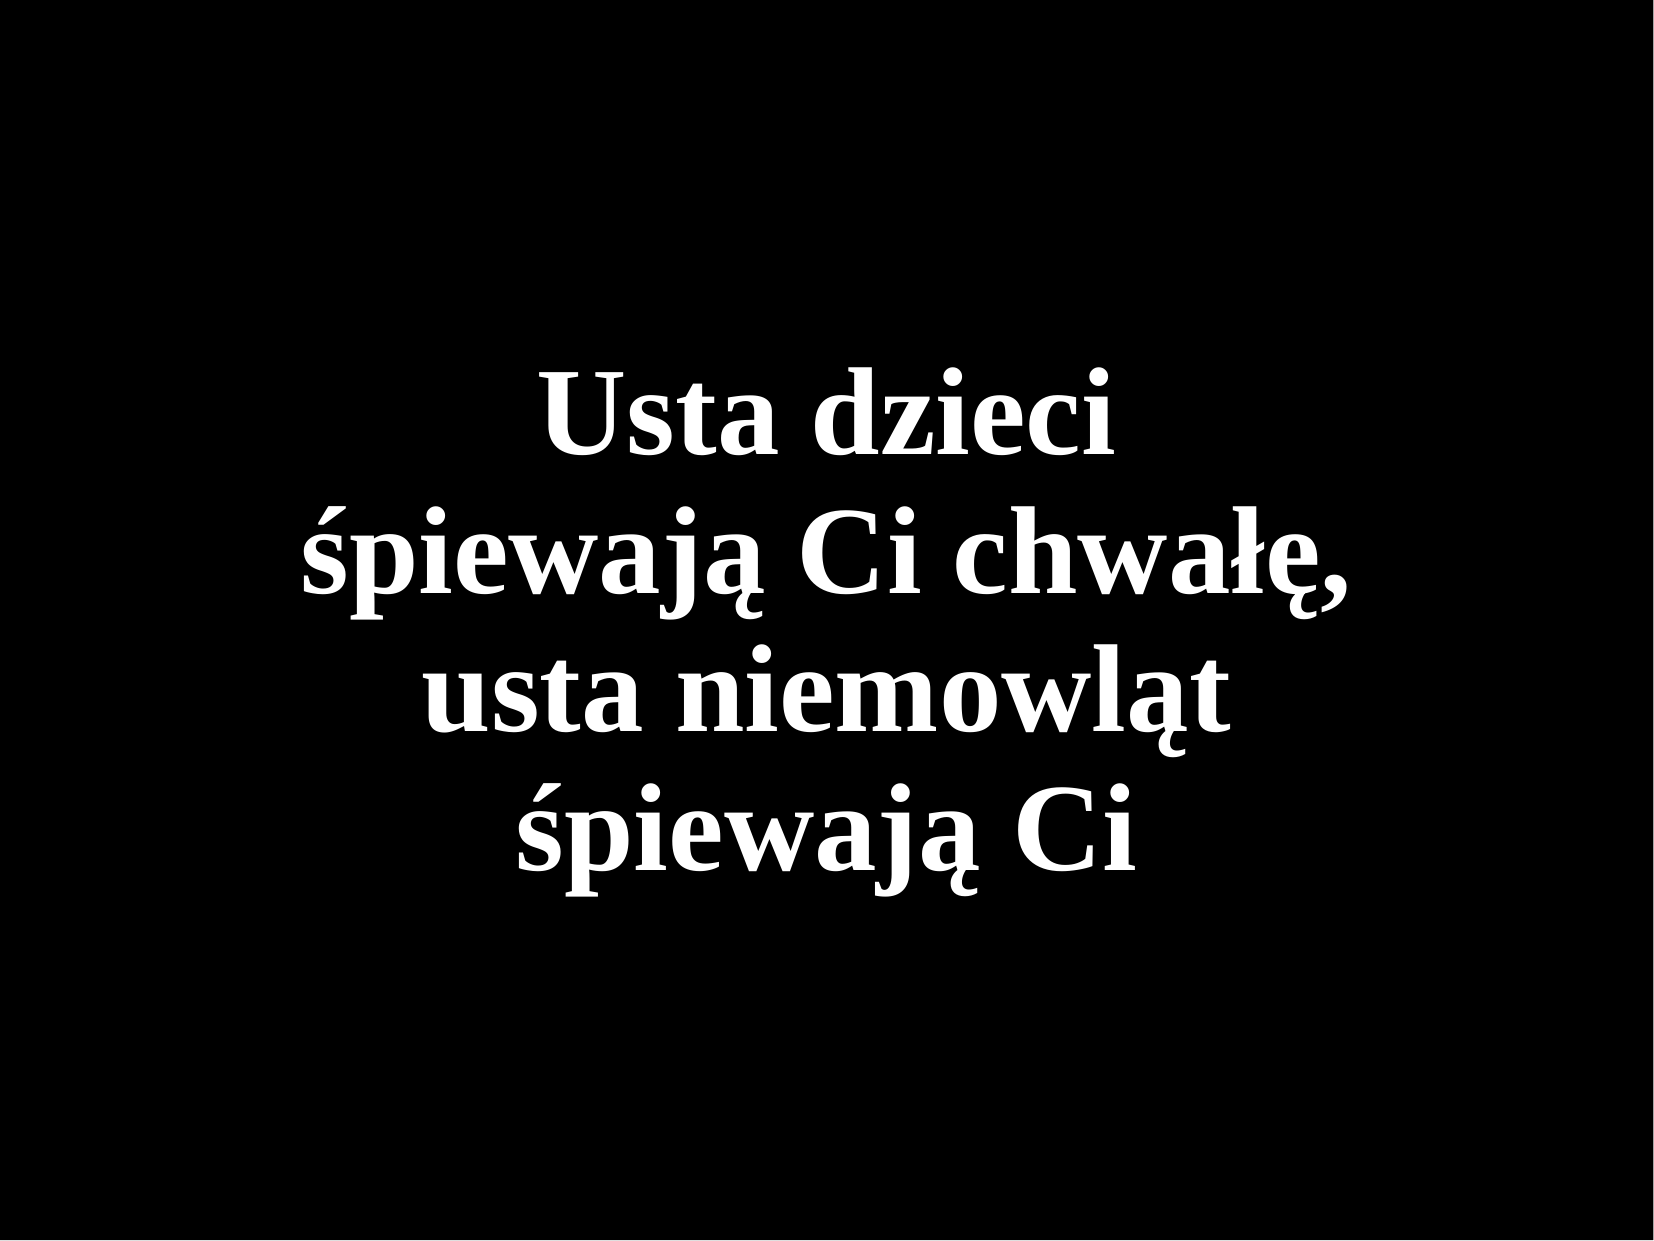

# Usta dzieci śpiewają Ci chwałę, usta niemowląt śpiewają Ci